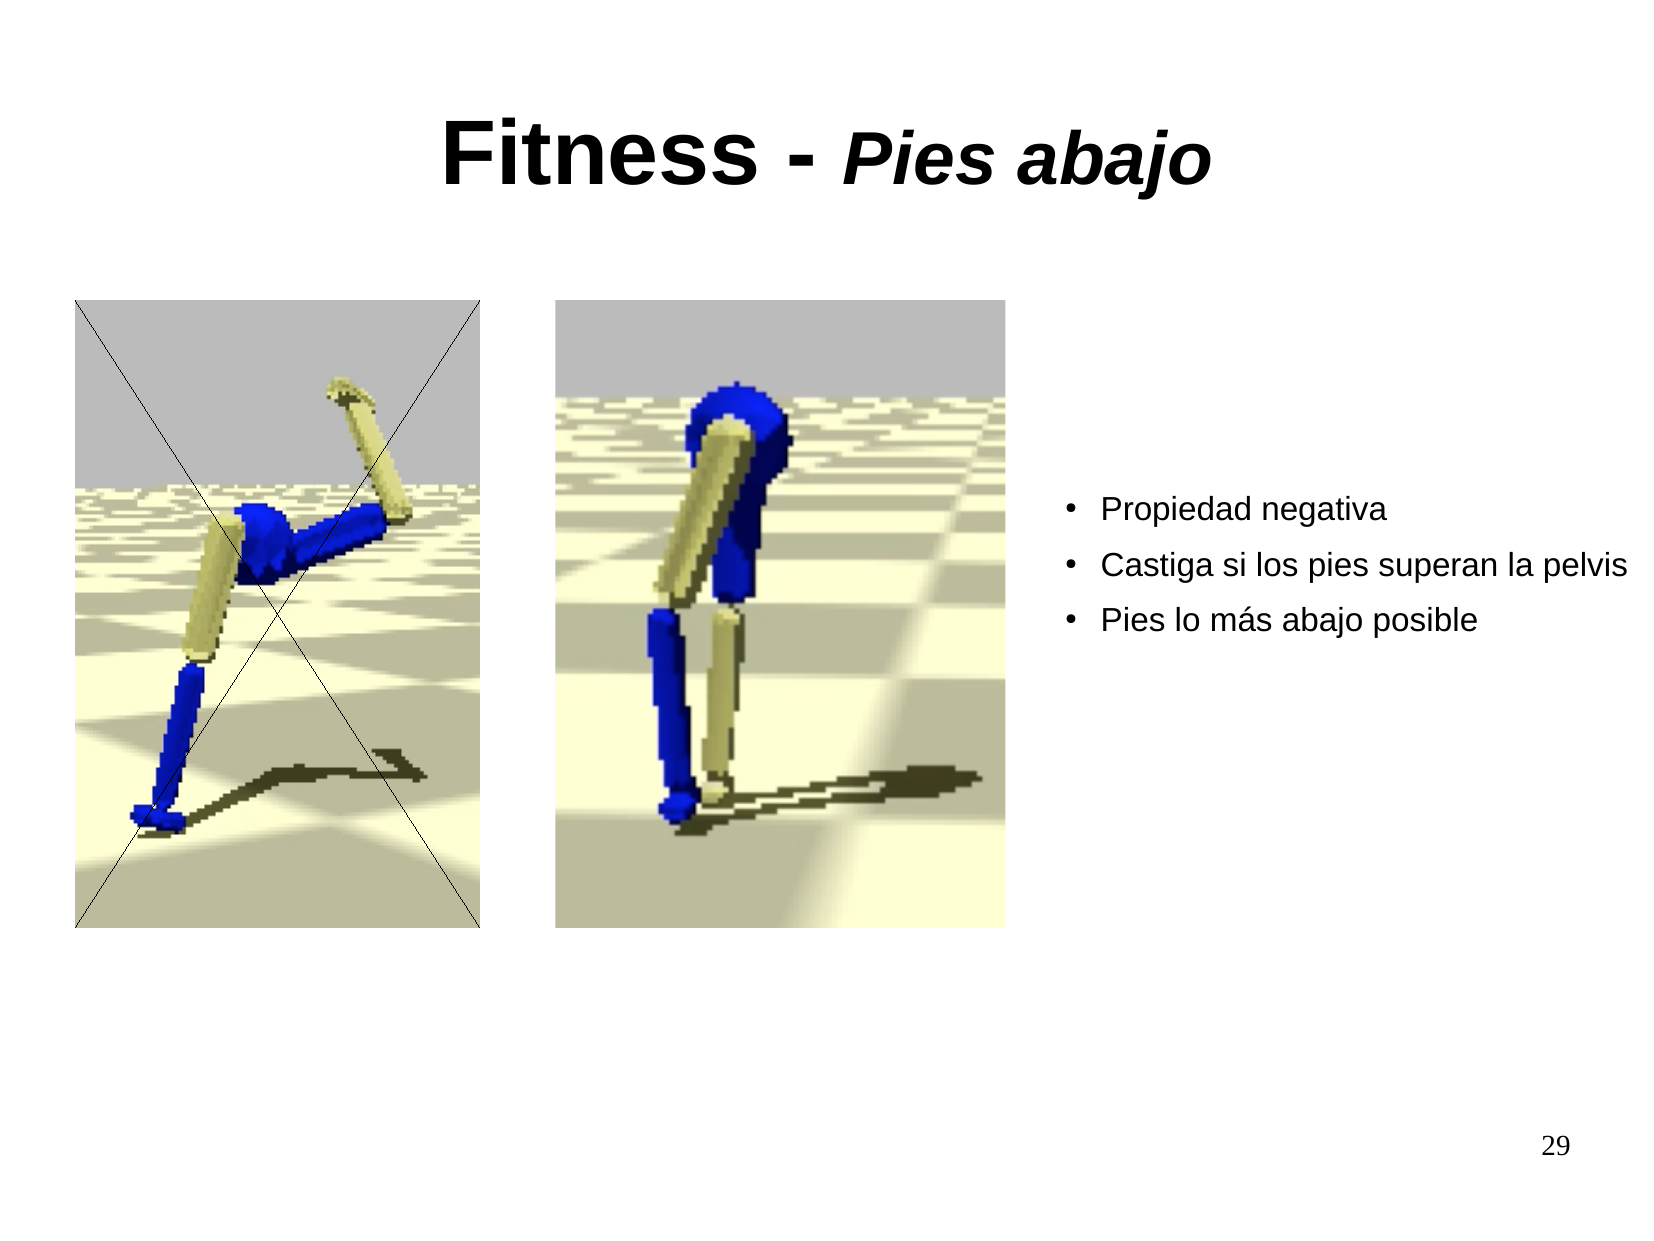

# Fitness - Pies abajo
Propiedad negativa
Castiga si los pies superan la pelvis
Pies lo más abajo posible
29